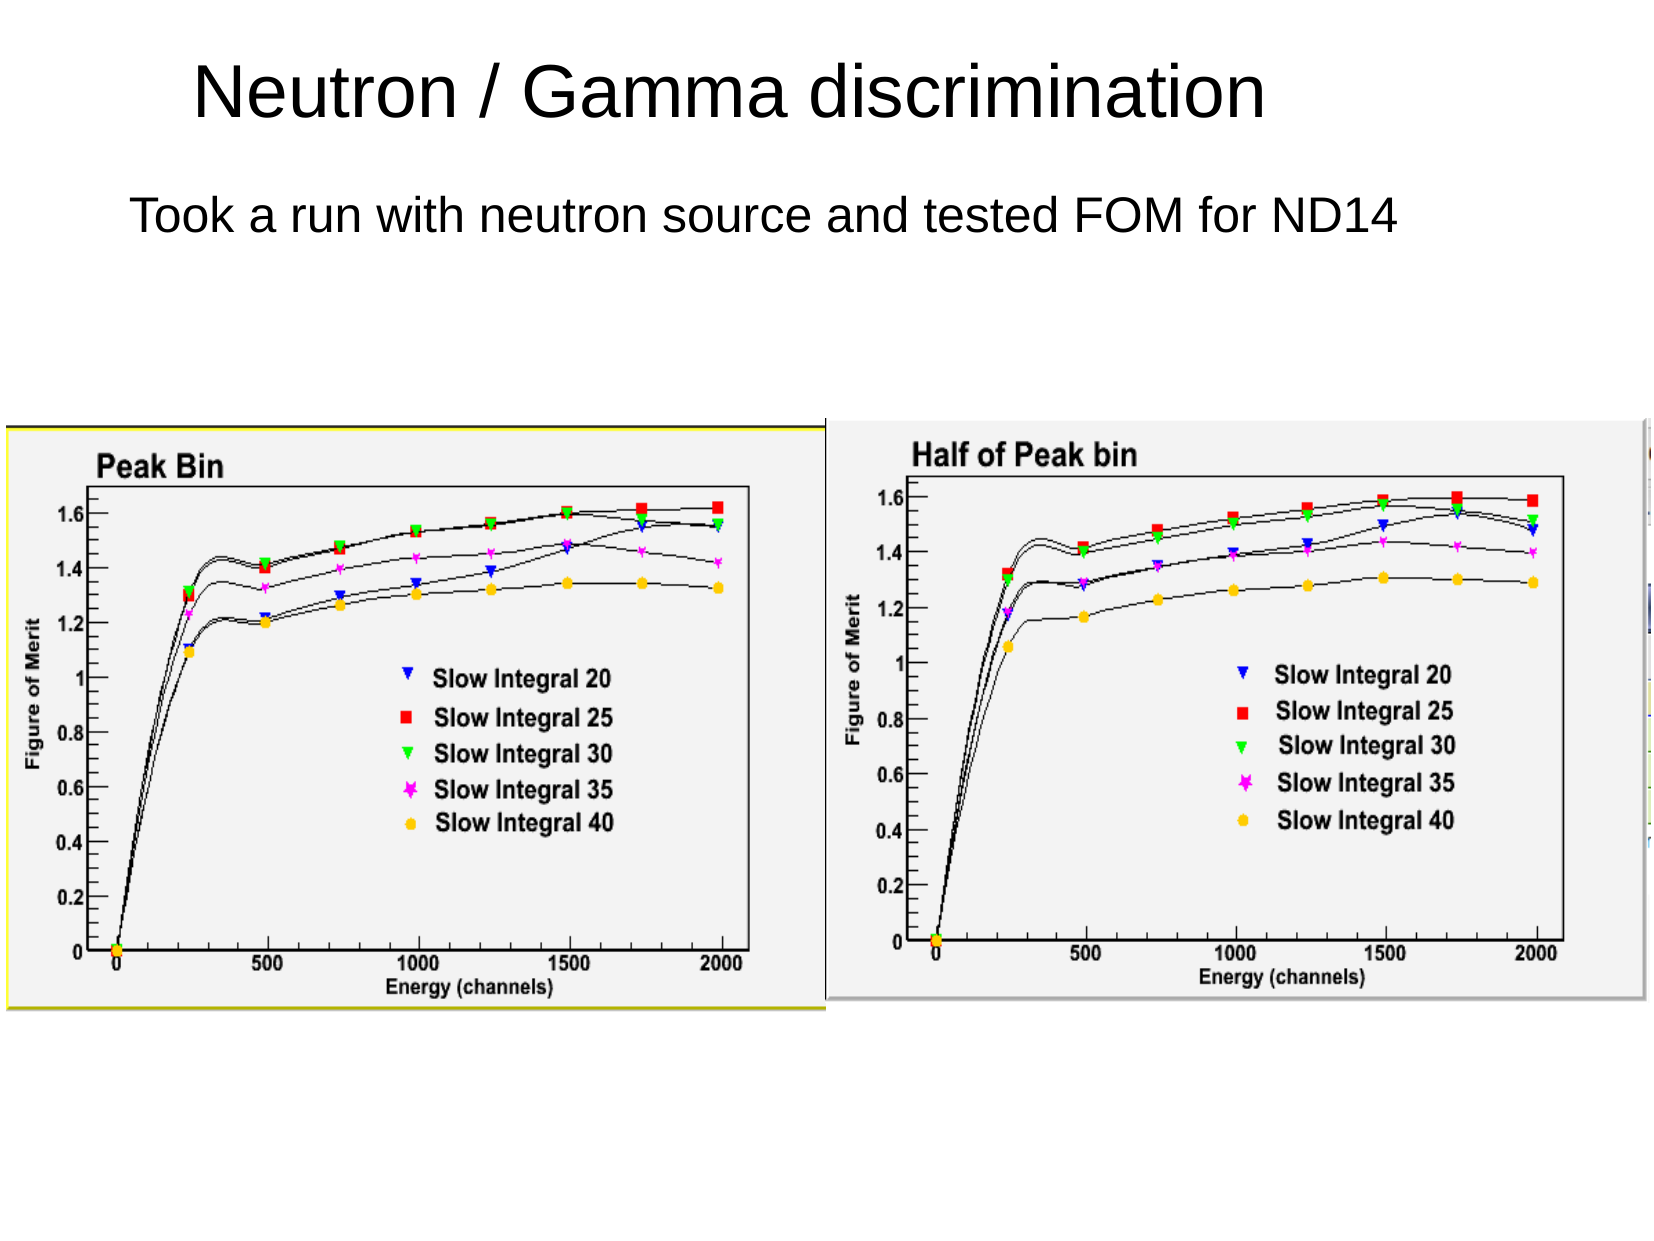

Neutron / Gamma discrimination
Took a run with neutron source and tested FOM for ND14